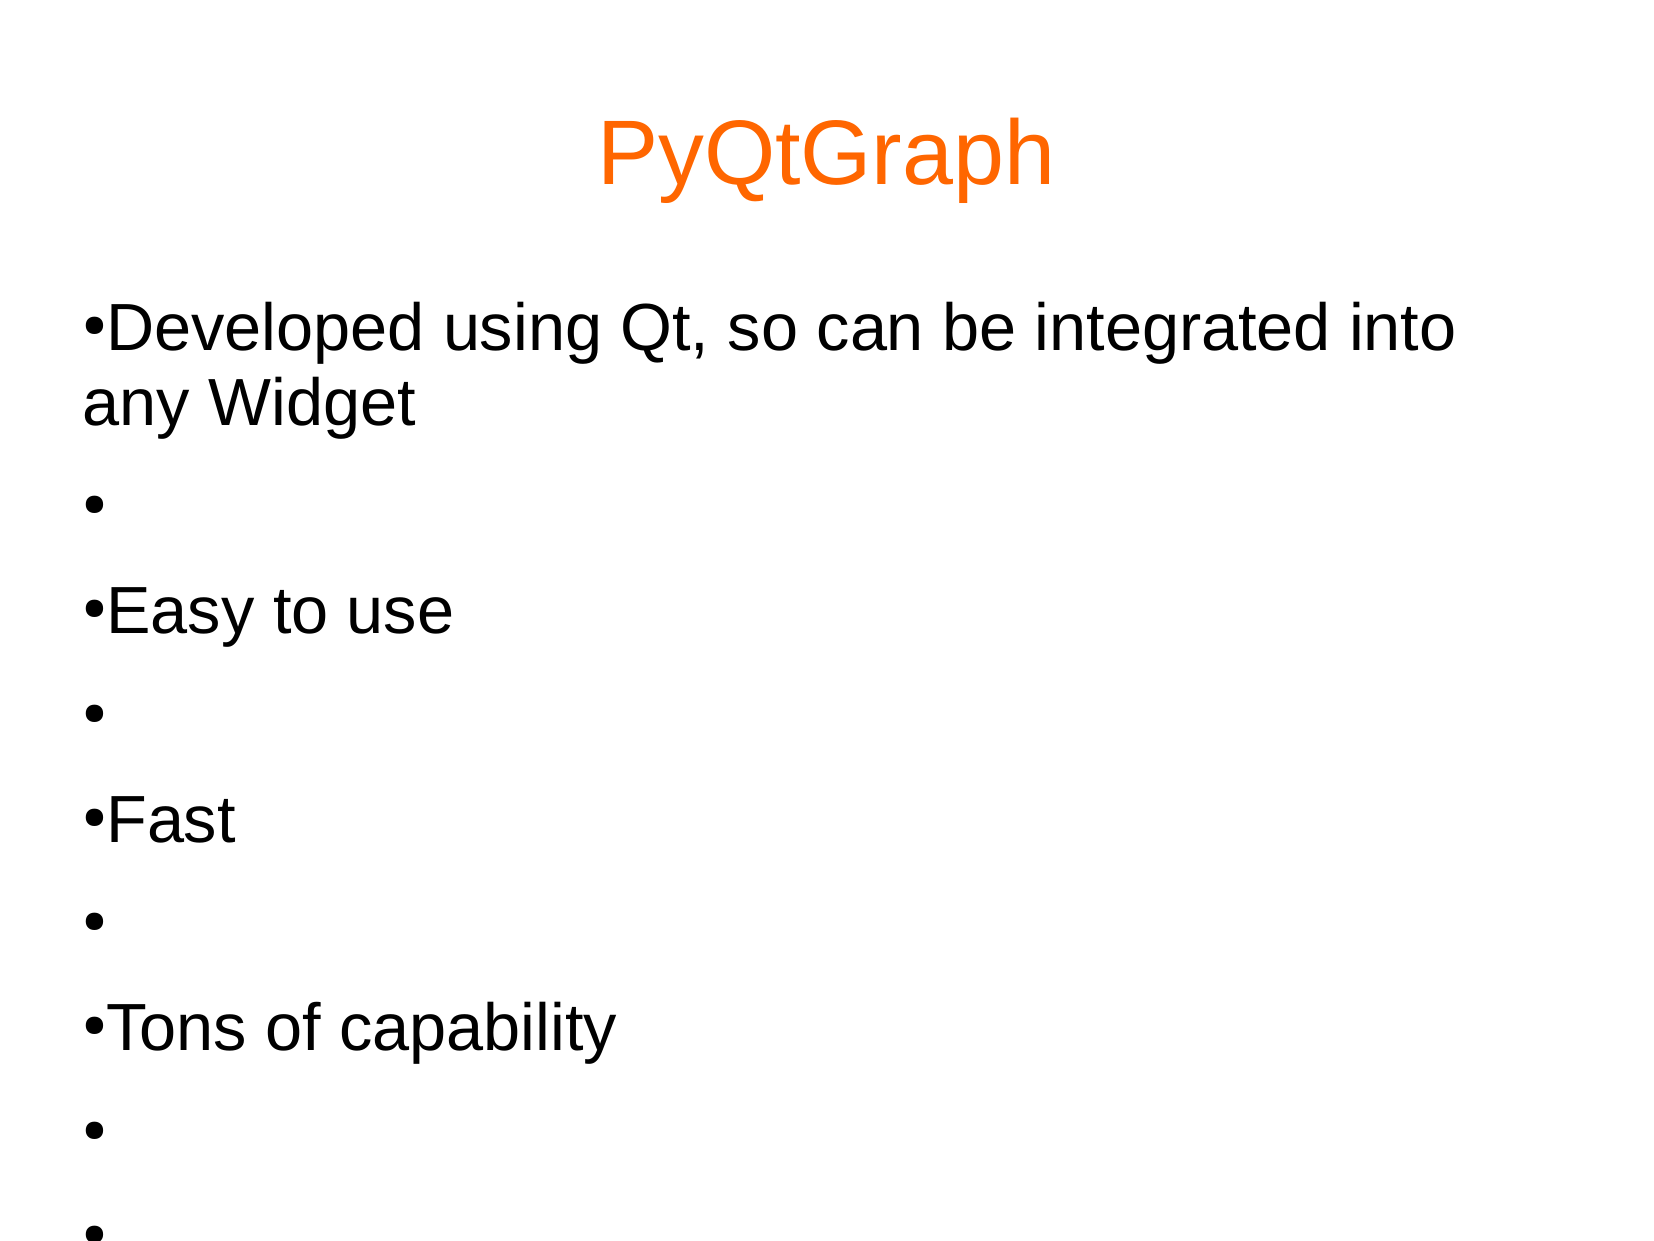

PyQtGraph
#
Developed using Qt, so can be integrated into any Widget
Easy to use
Fast
Tons of capability